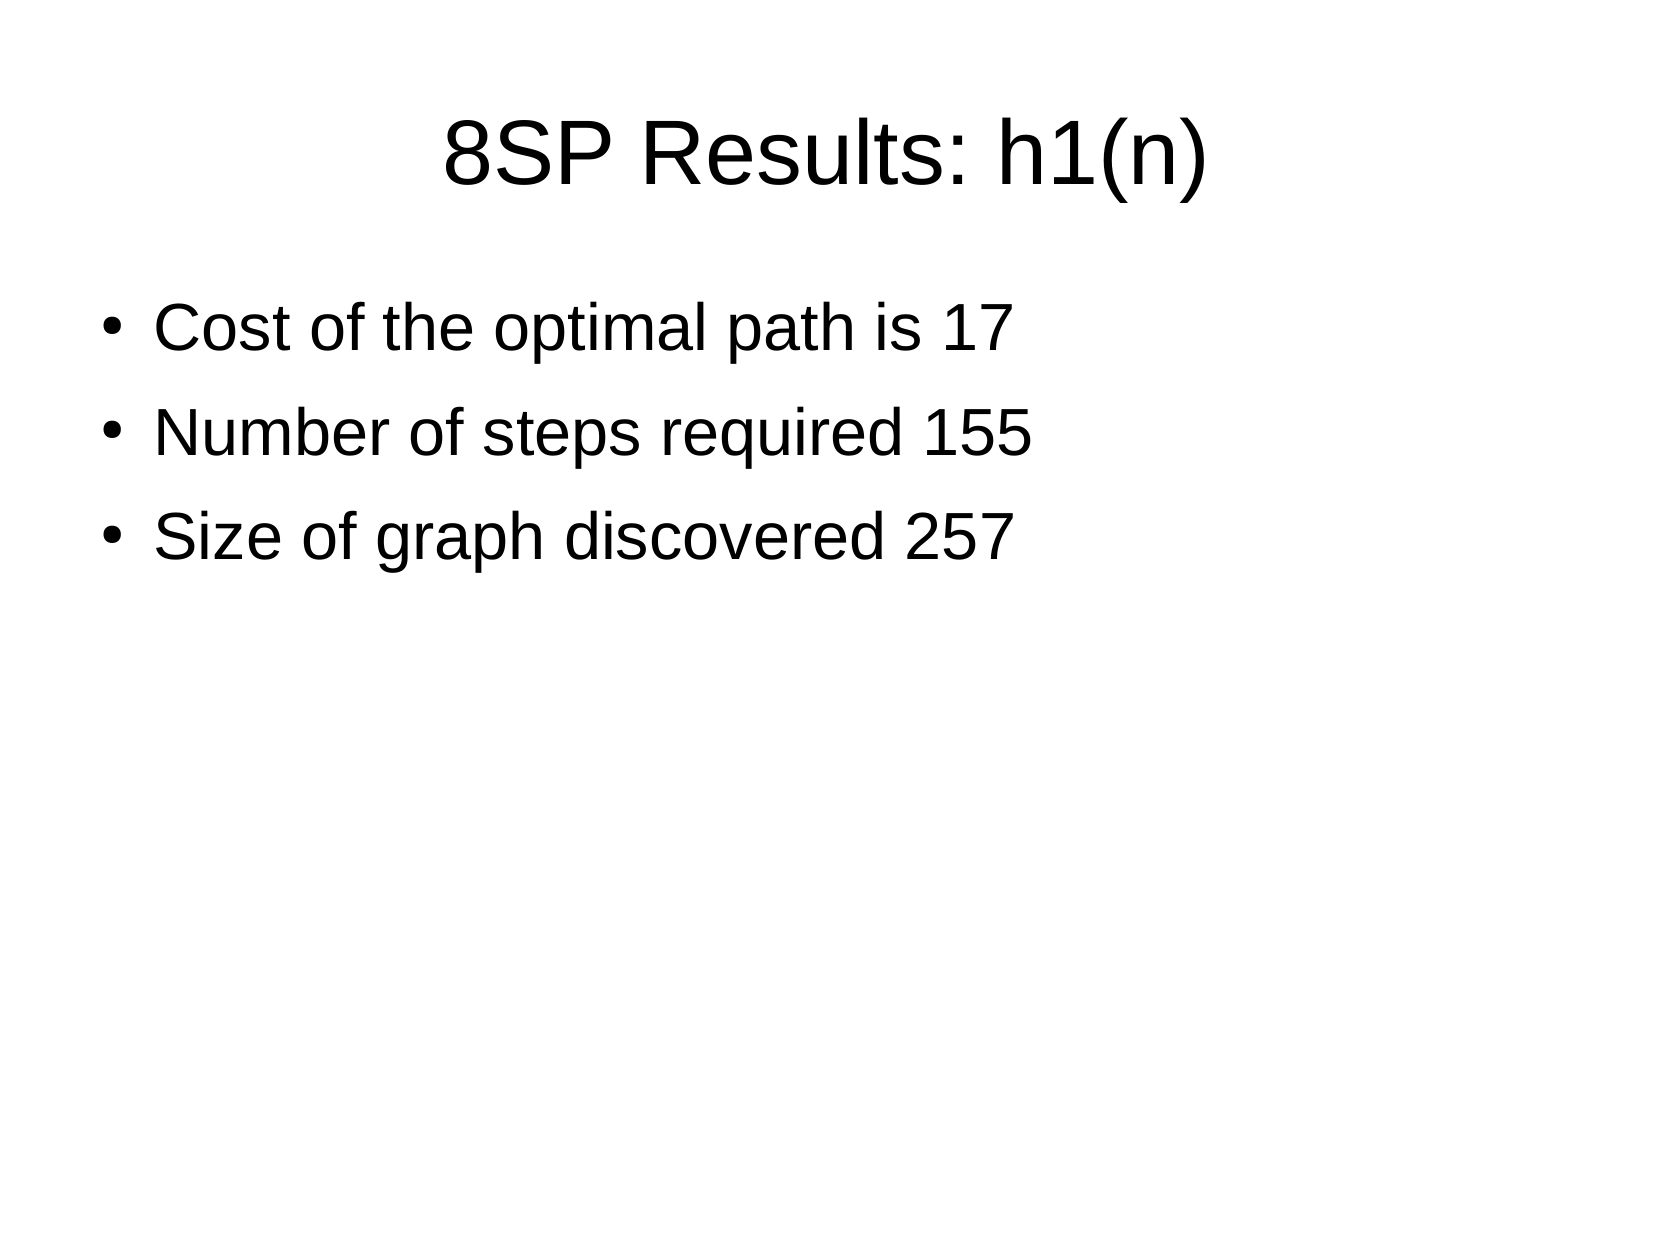

# 8SP Results: h1(n)
Cost of the optimal path is 17
Number of steps required 155
Size of graph discovered 257